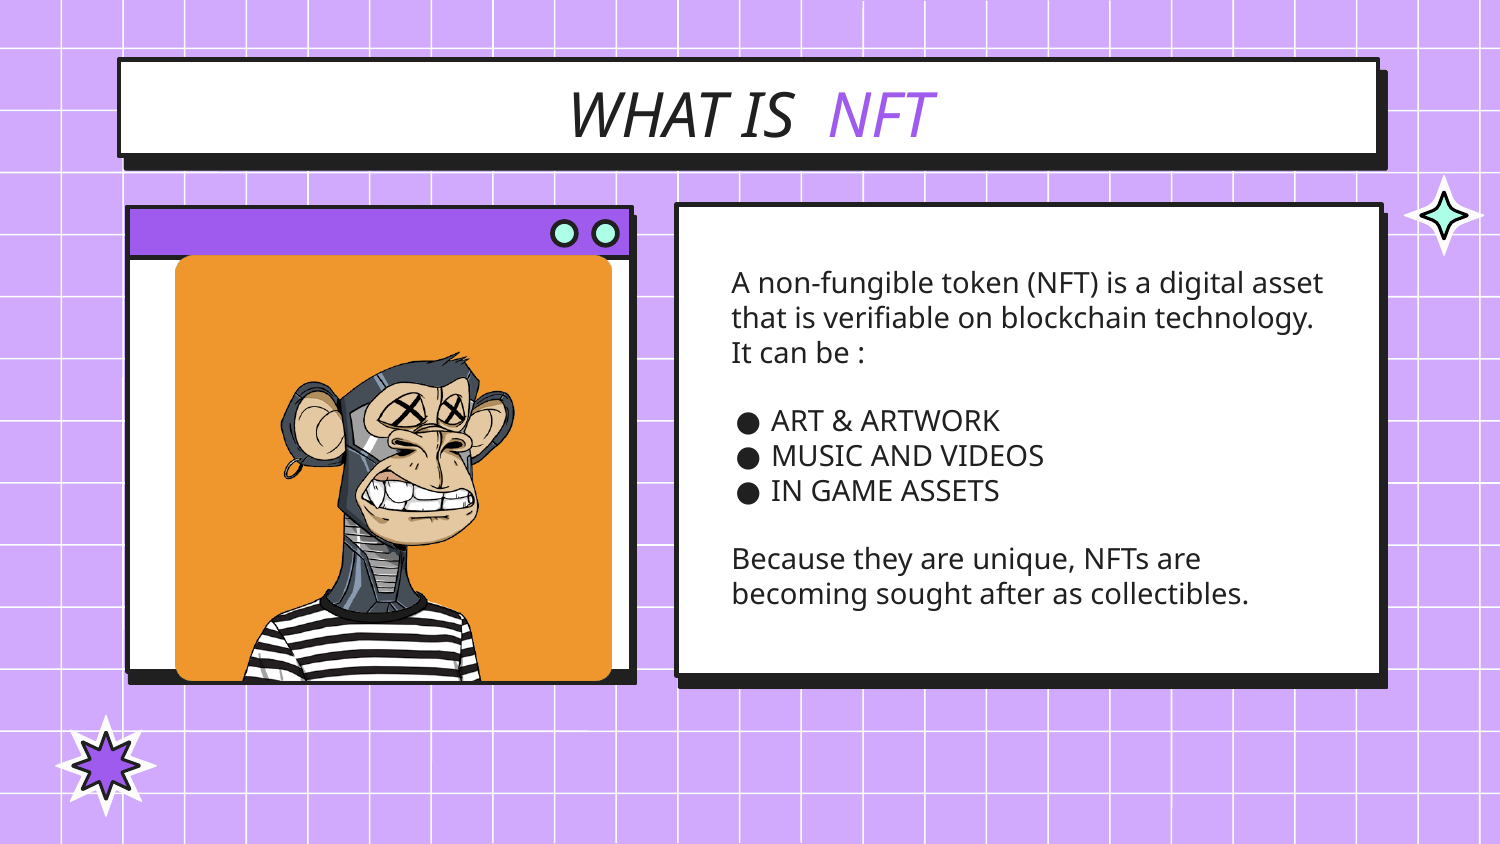

# WHAT IS NFT
A non-fungible token (NFT) is a digital asset that is verifiable on blockchain technology.
It can be :
ART & ARTWORK
MUSIC AND VIDEOS
IN GAME ASSETS
Because they are unique, NFTs are becoming sought after as collectibles.